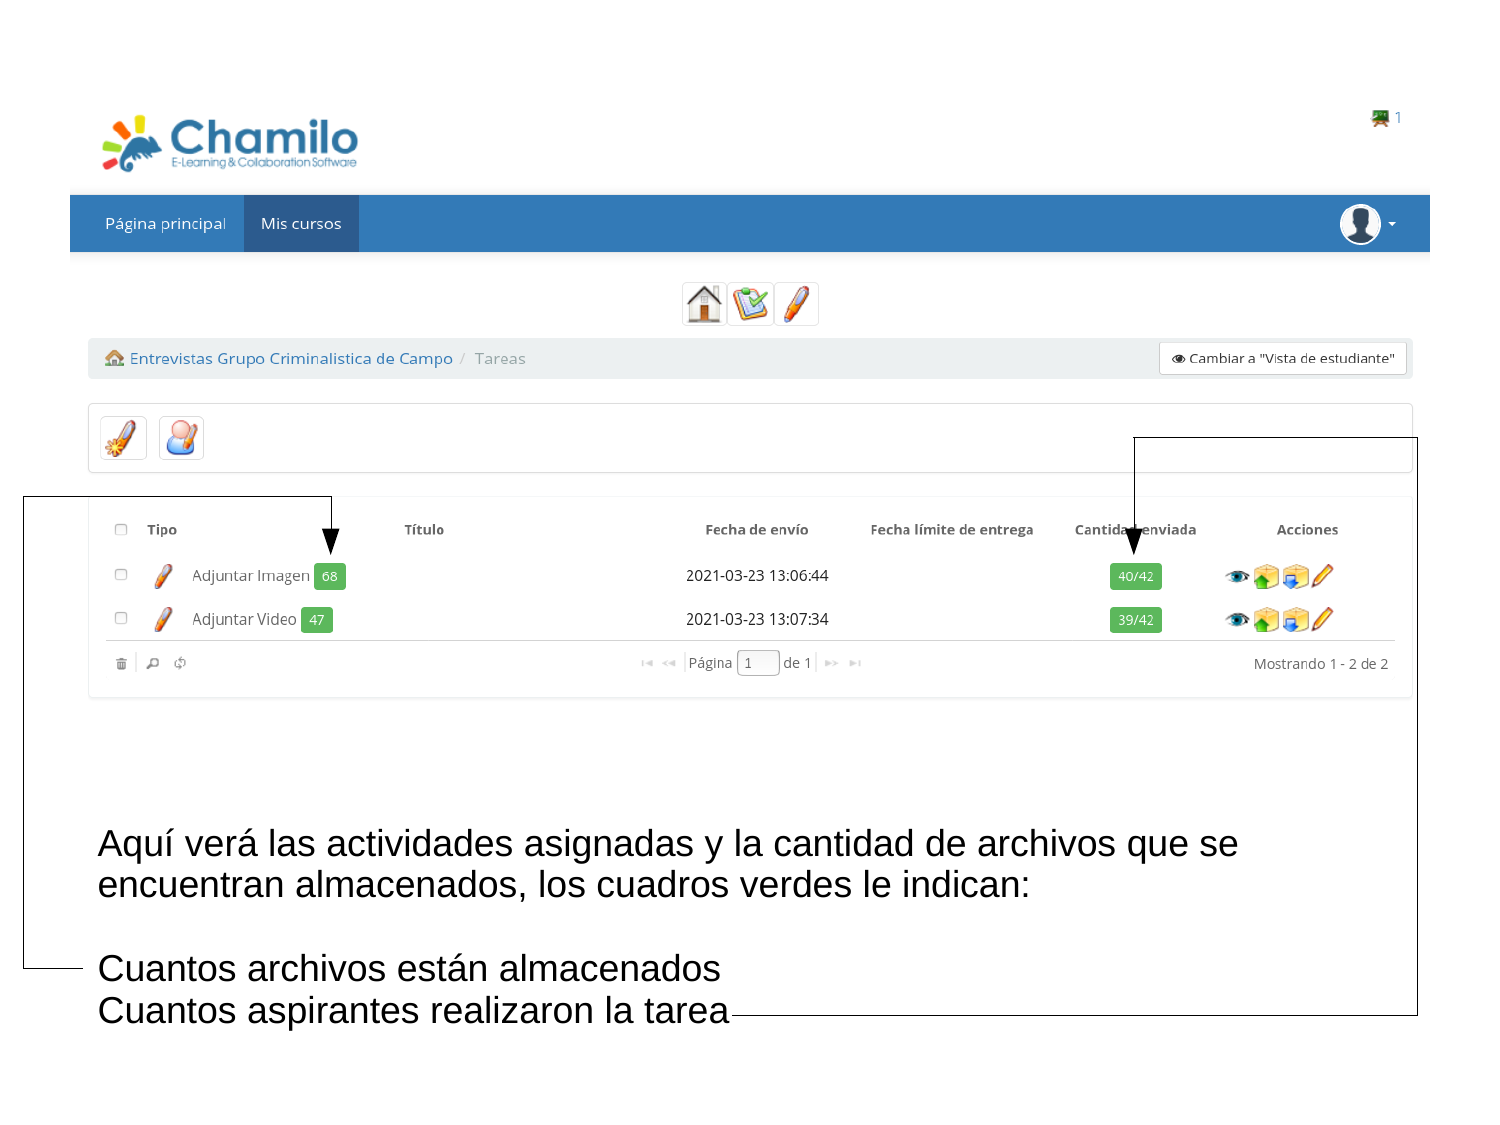

Aquí verá las actividades asignadas y la cantidad de archivos que se
encuentran almacenados, los cuadros verdes le indican:
Cuantos archivos están almacenados
Cuantos aspirantes realizaron la tarea